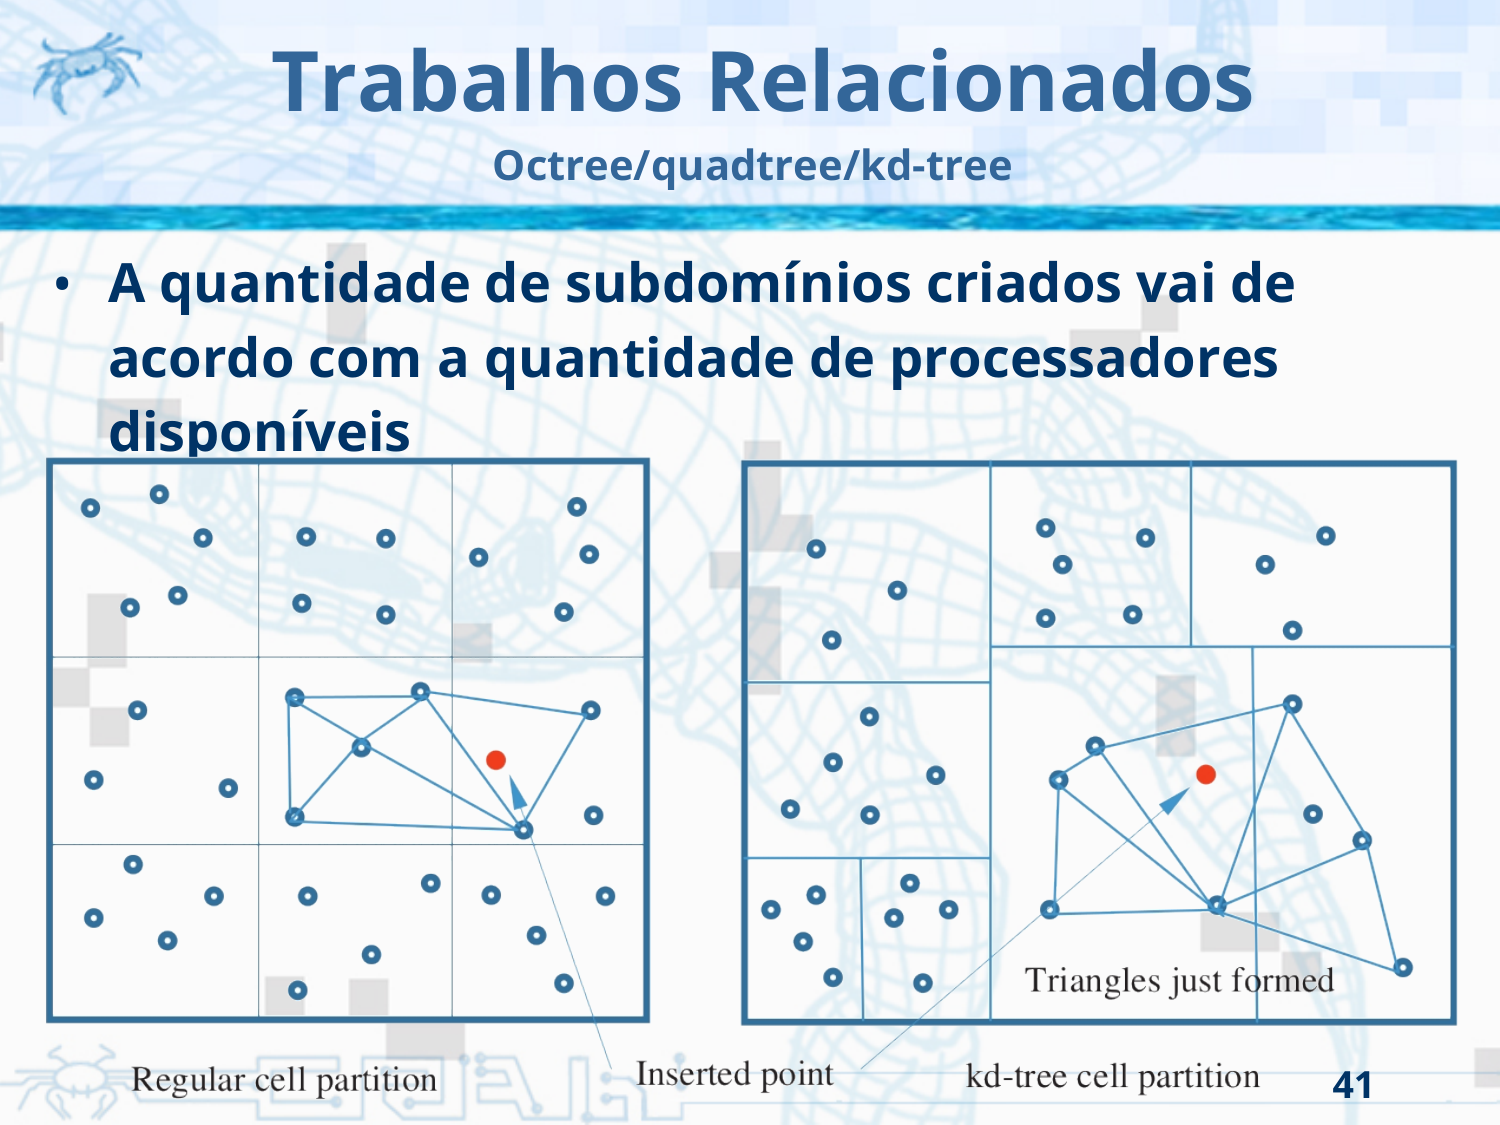

Trabalhos Relacionados
Octree/quadtree/kd-tree
A quantidade de subdomínios criados vai de acordo com a quantidade de processadores disponíveis